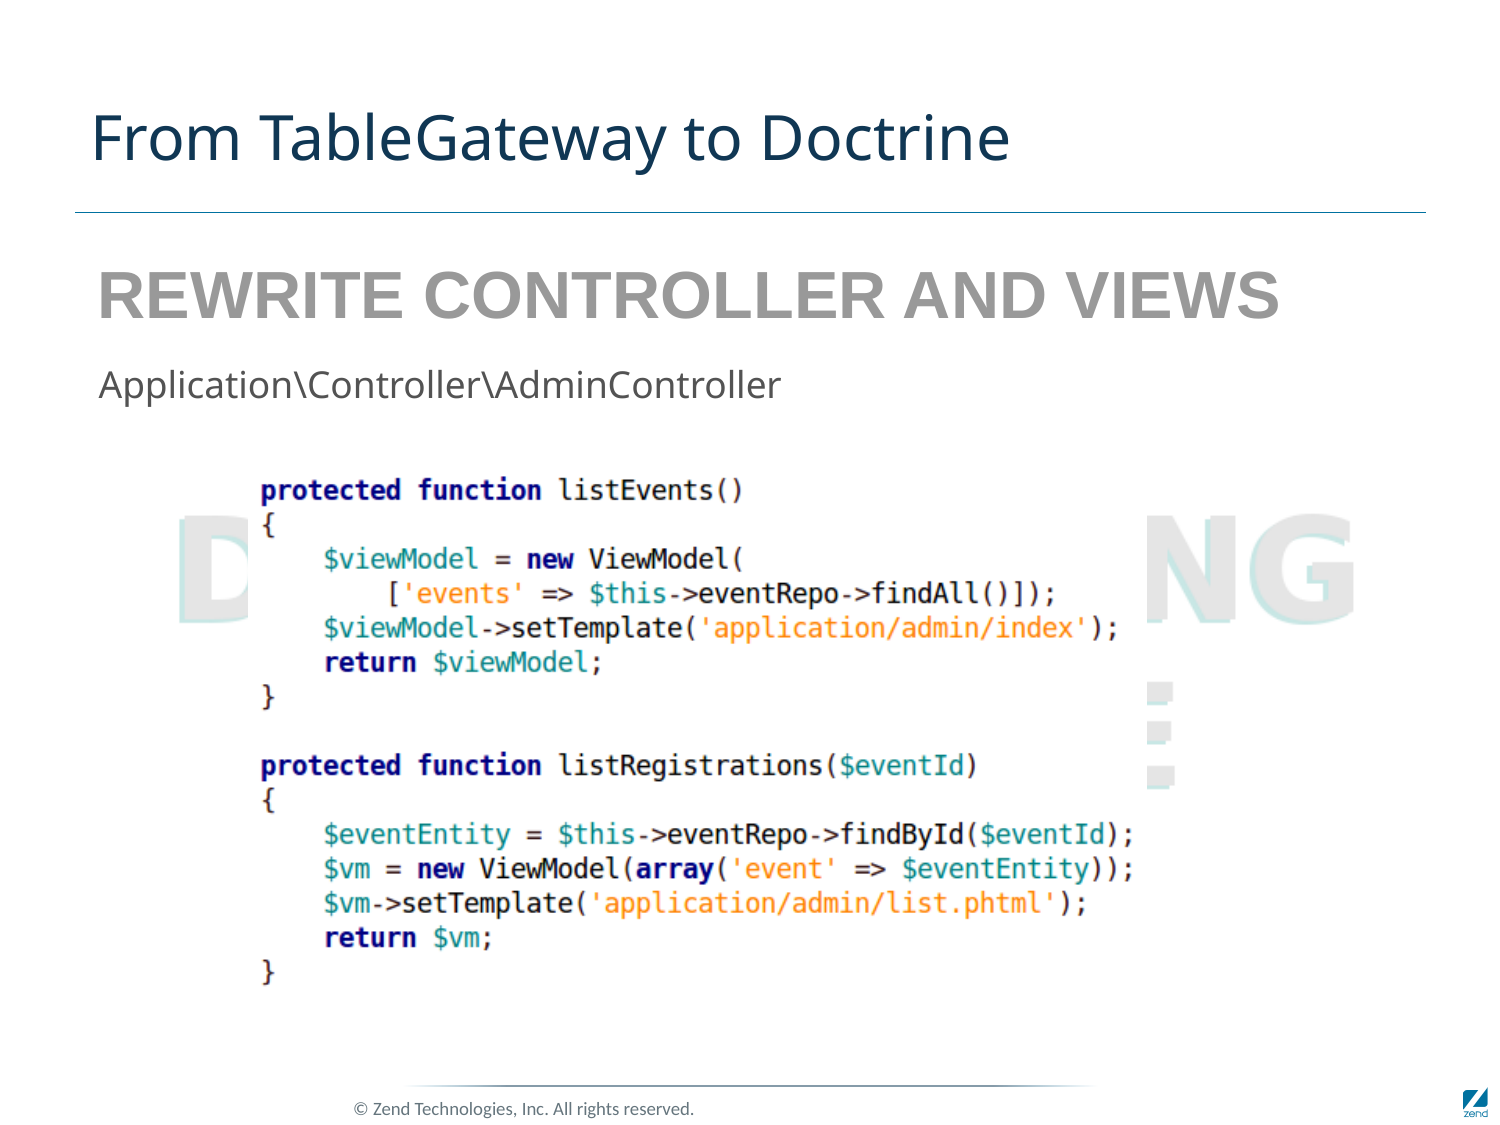

# From TableGateway to Doctrine
rewrite controller and views
Application\Controller\AdminController